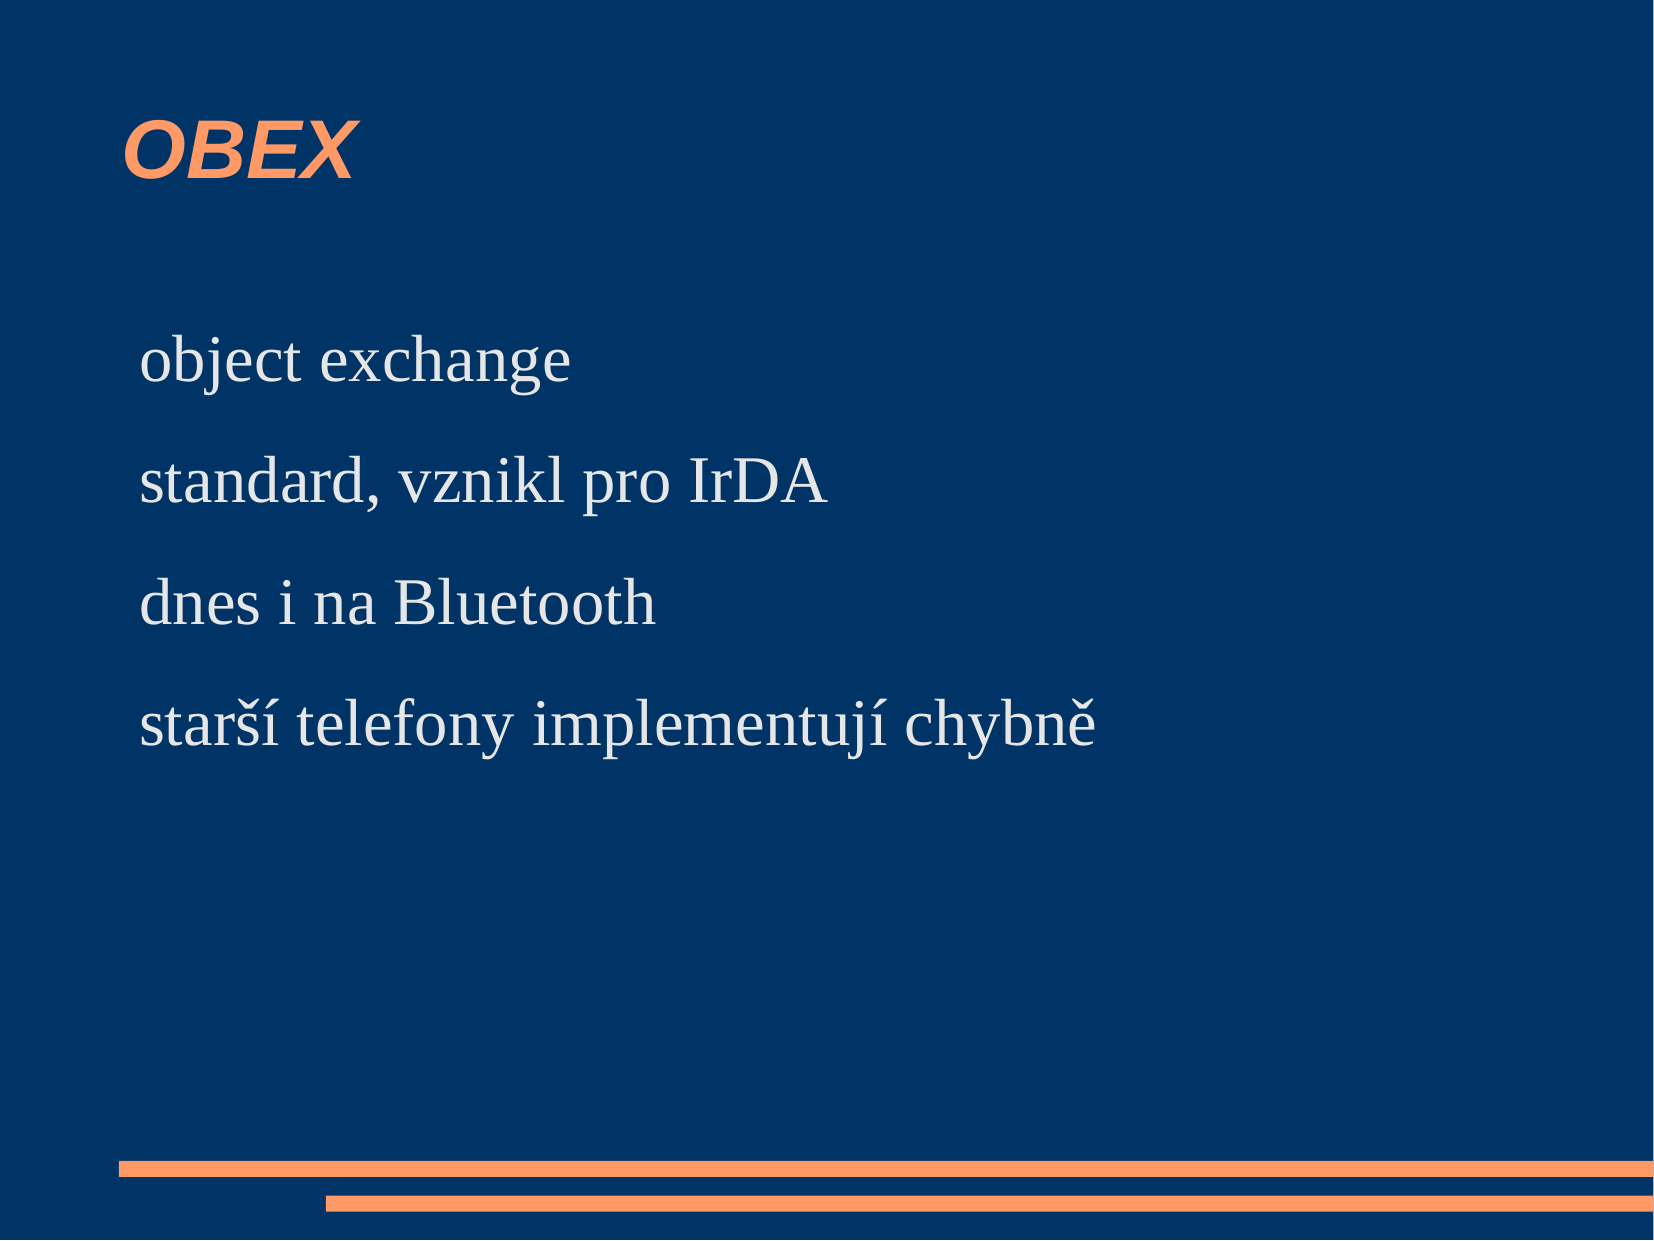

# OBEX
object exchange
standard, vznikl pro IrDA
dnes i na Bluetooth
starší telefony implementují chybně